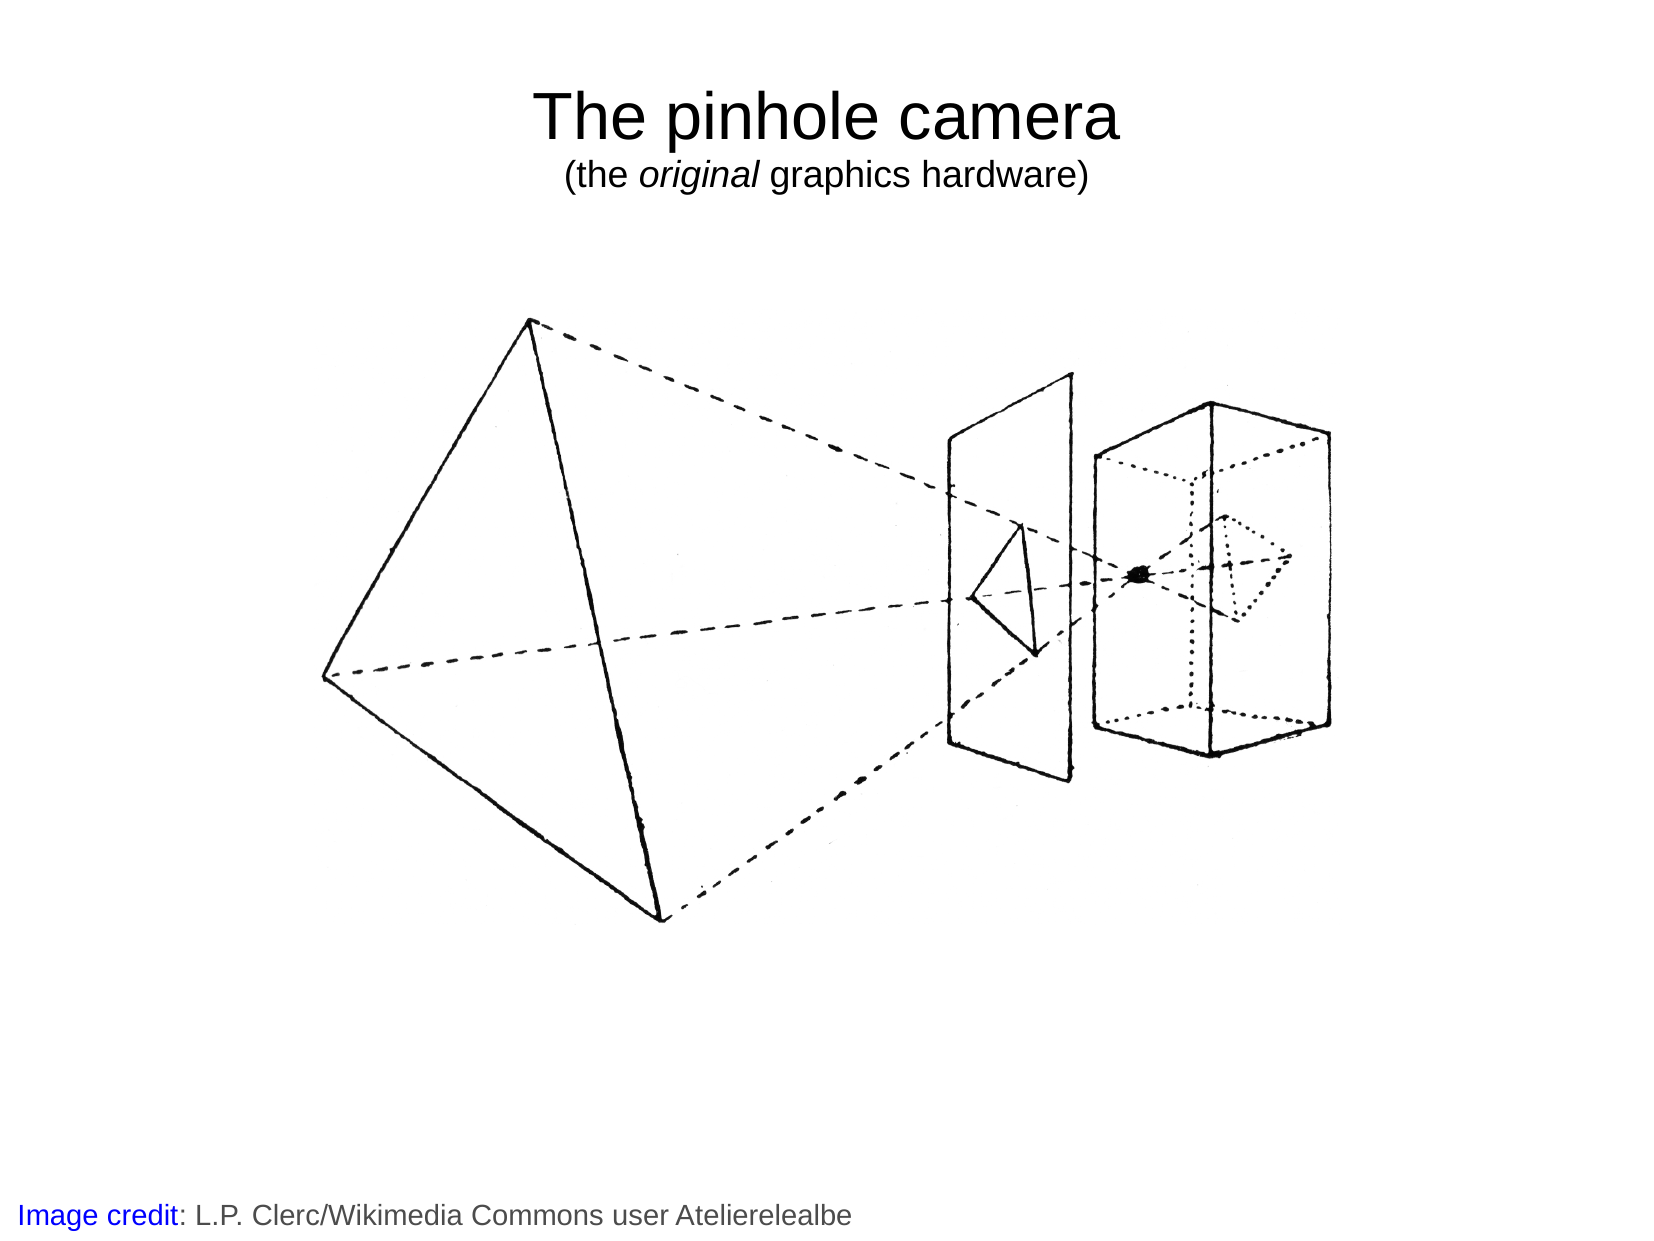

# The pinhole camera
(the original graphics hardware)
Image credit: L.P. Clerc/Wikimedia Commons user Atelierelealbe